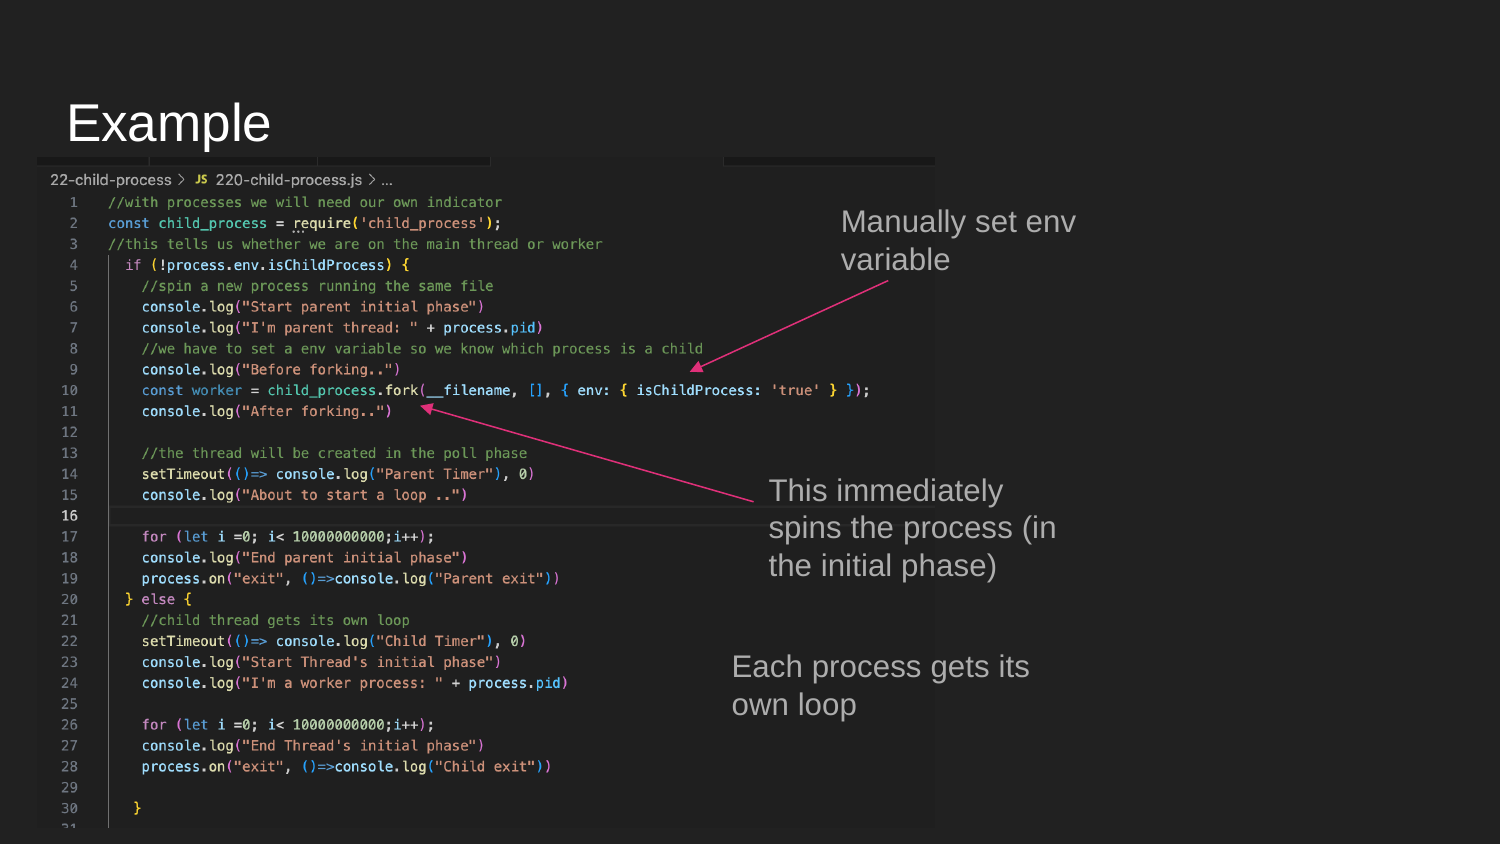

# Example
Manually set env variable
This immediately spins the process (in the initial phase)
Each process gets its own loop